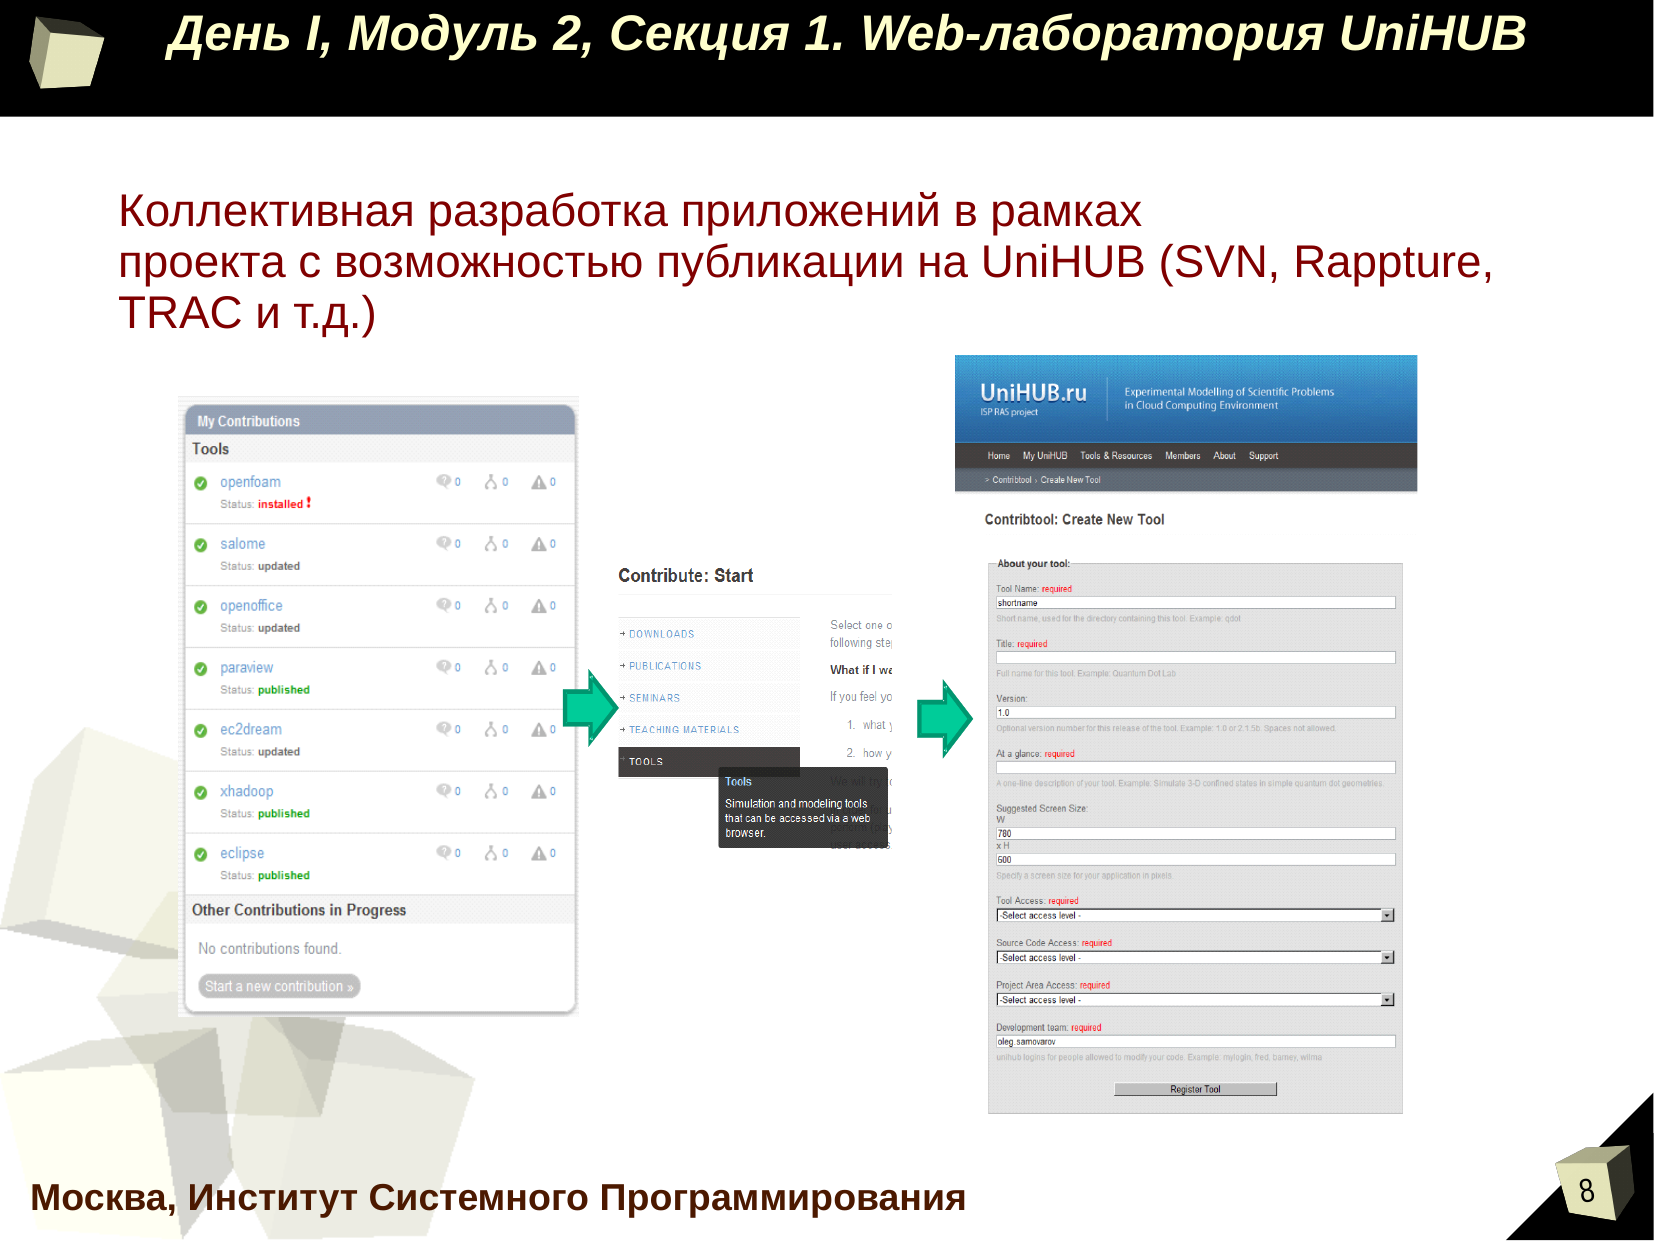

#
Коллективная разработка приложений в рамках
проекта с возможностью публикации на UniHUB (SVN, Rappture, TRAC и т.д.)